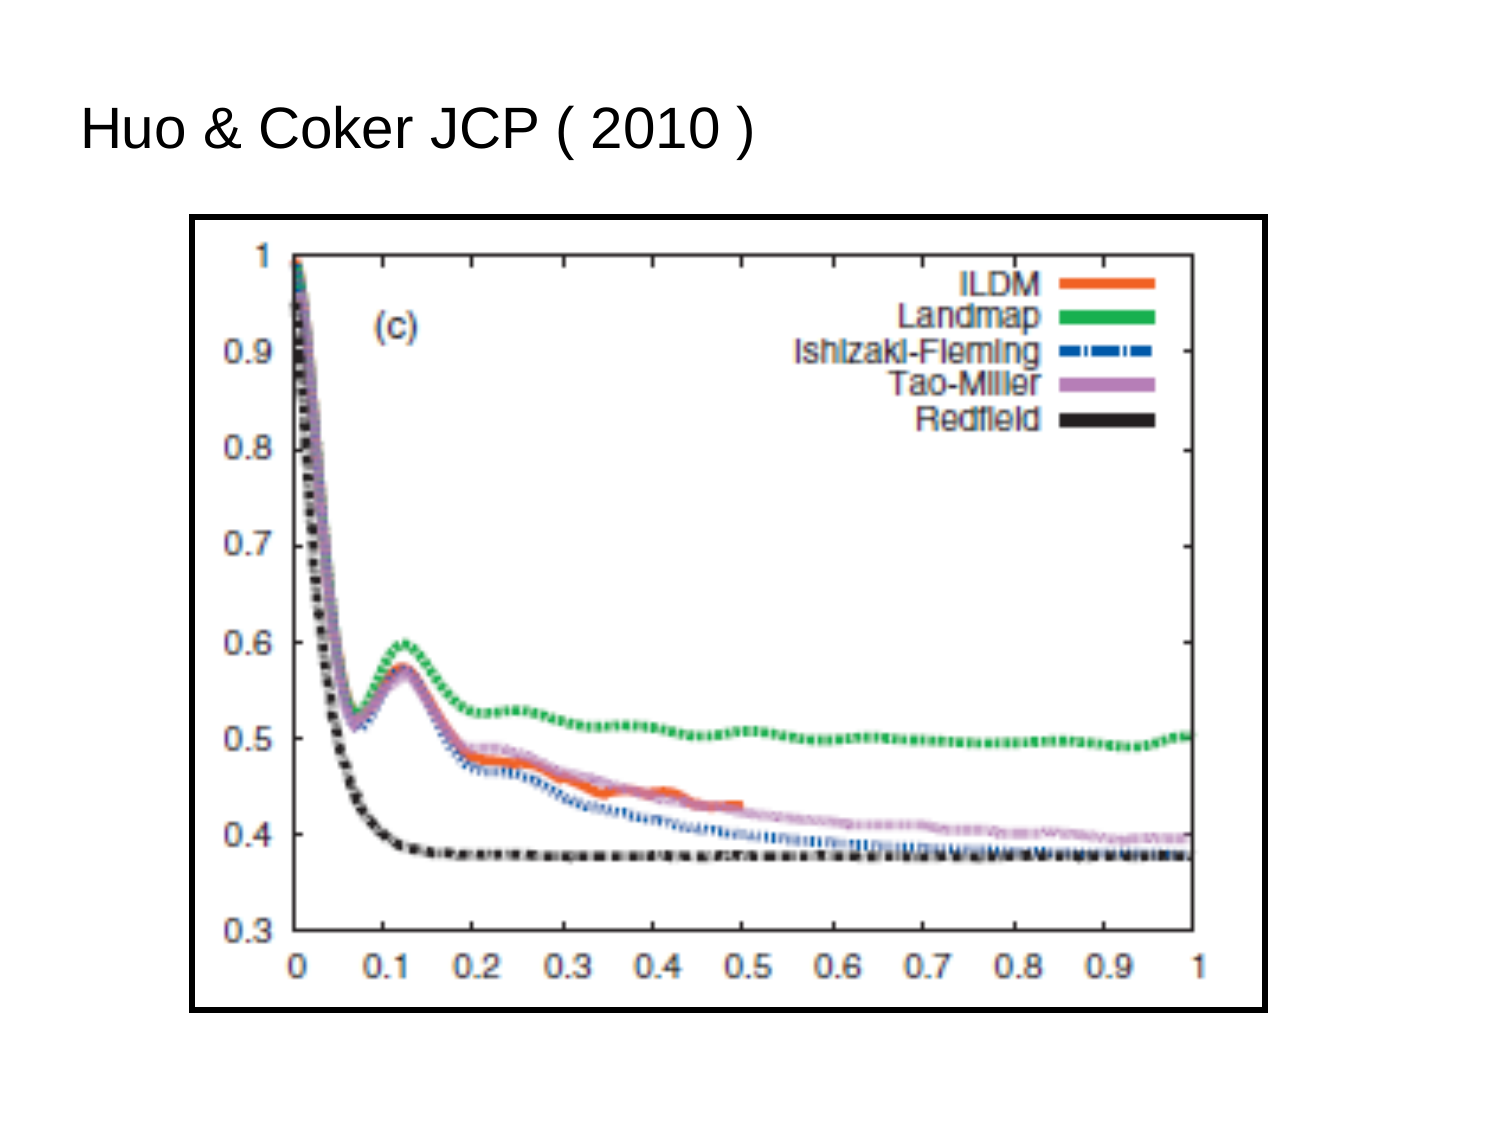

Huo & Coker JCP ( 2010 )